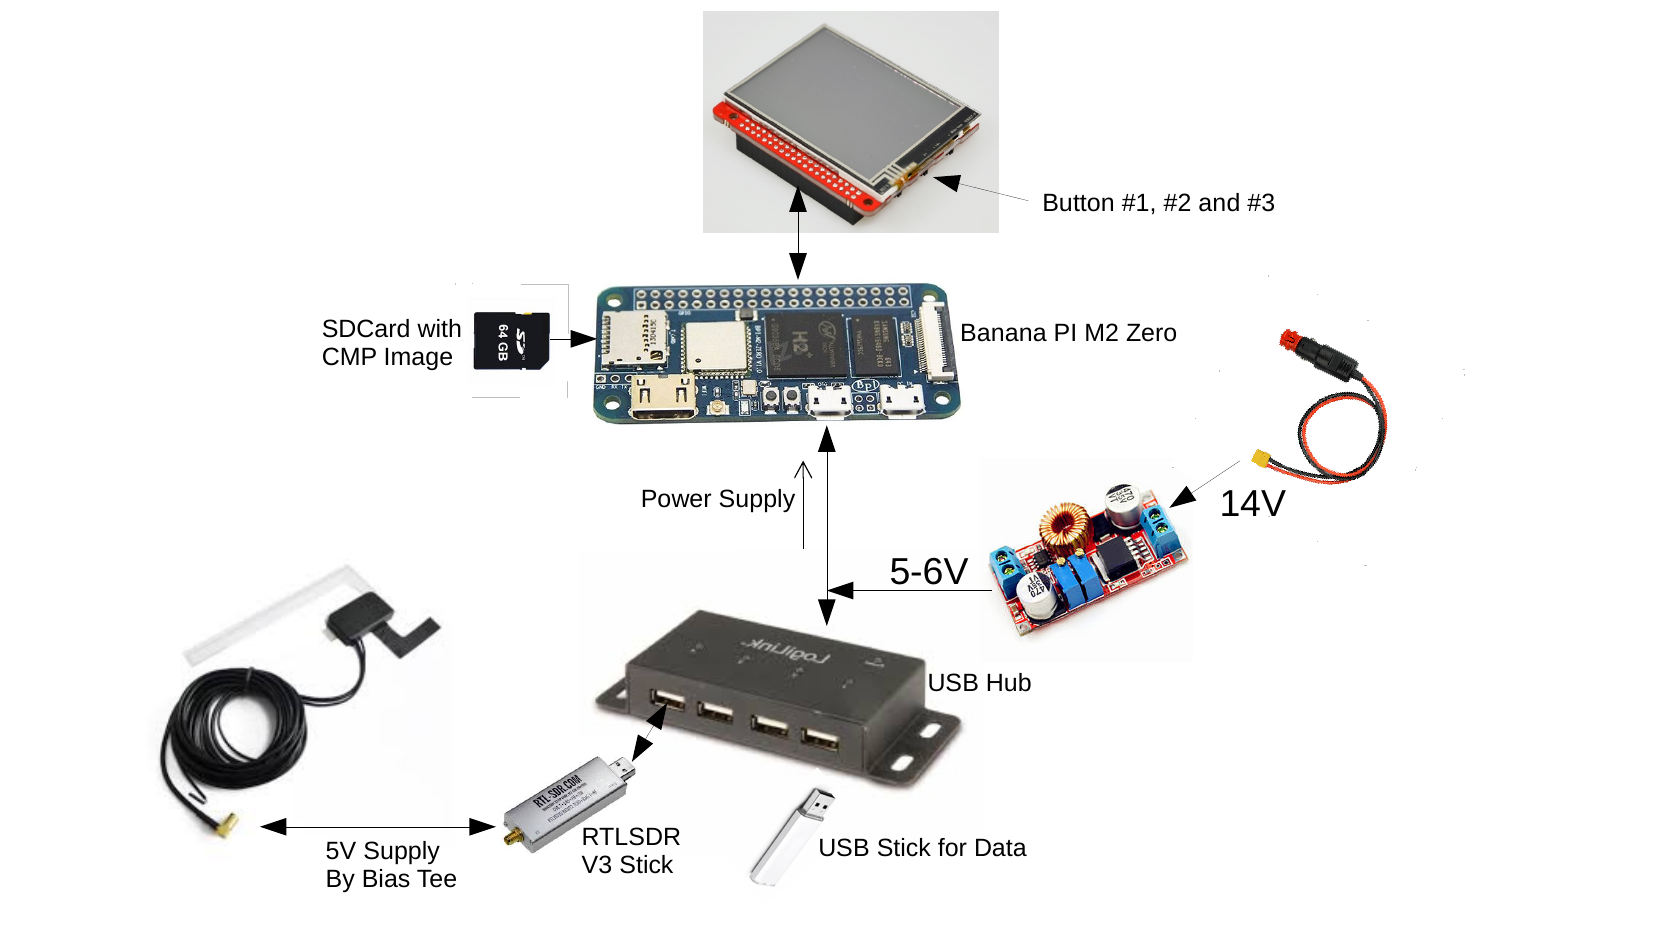

Button #1, #2 and #3
SDCard with
CMP Image
Banana PI M2 Zero
14V
Power Supply
5-6V
USB Hub
RTLSDR
V3 Stick
USB Stick for Data
5V Supply
By Bias Tee